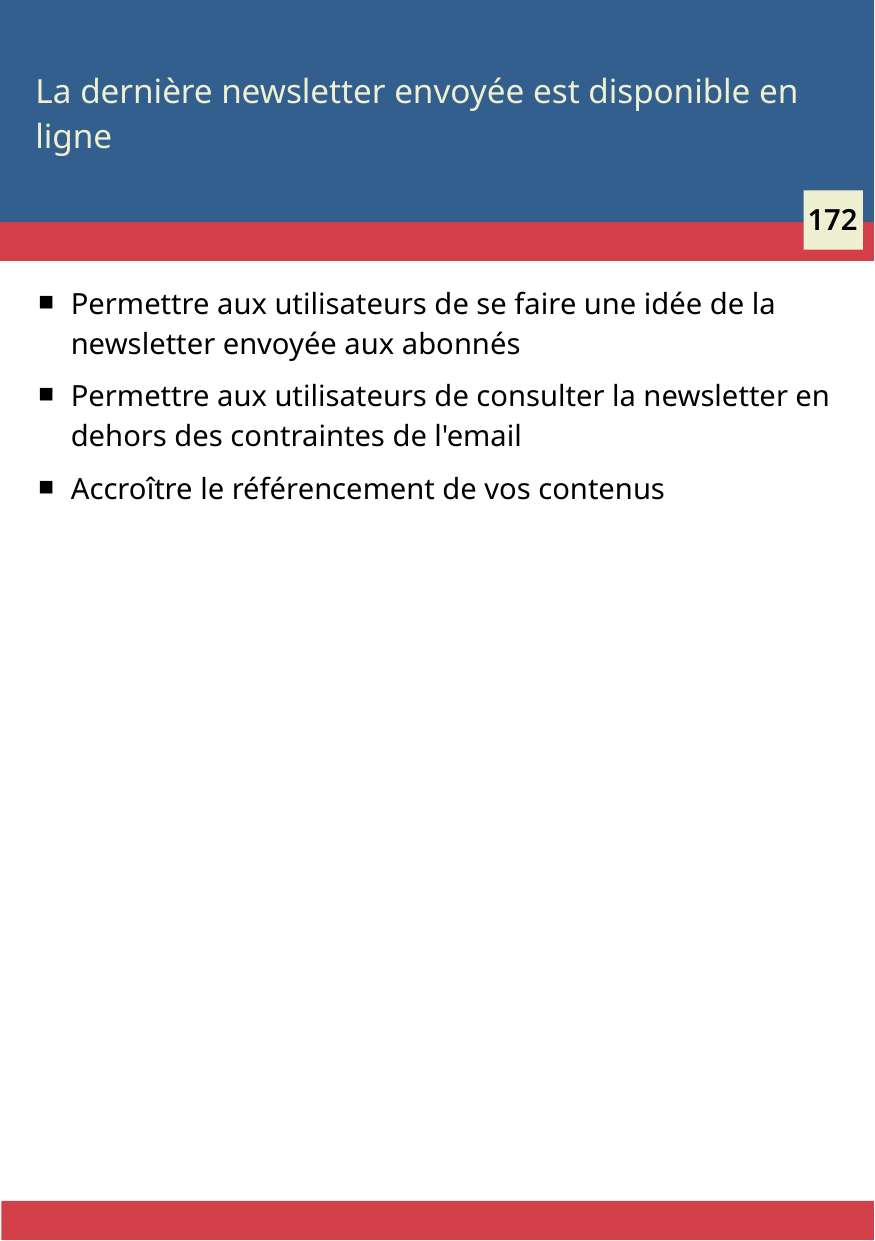

# La dernière newsletter envoyée est disponible en ligne
172
Permettre aux utilisateurs de se faire une idée de la newsletter envoyée aux abonnés
Permettre aux utilisateurs de consulter la newsletter en dehors des contraintes de l'email
Accroître le référencement de vos contenus